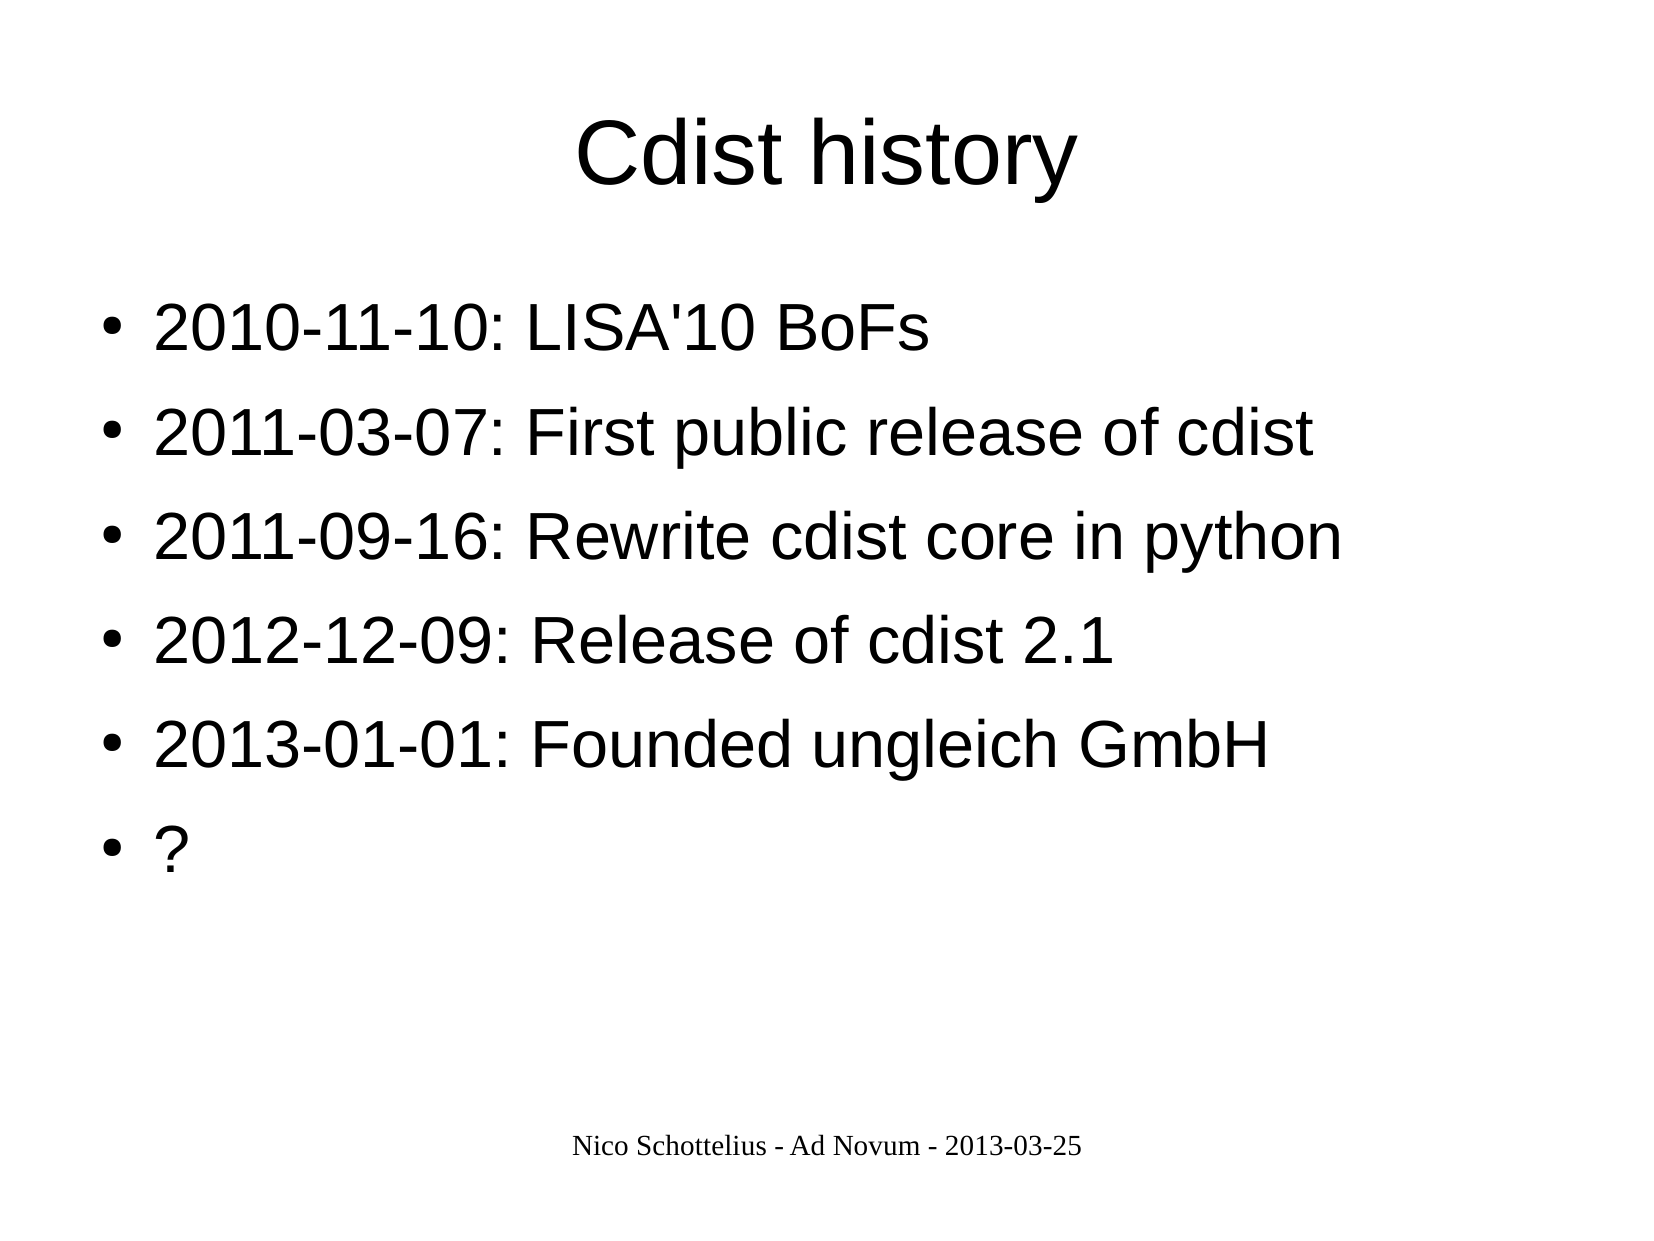

# Cdist history
2010-11-10: LISA'10 BoFs
2011-03-07: First public release of cdist
2011-09-16: Rewrite cdist core in python
2012-12-09: Release of cdist 2.1
2013-01-01: Founded ungleich GmbH
?
Nico Schottelius - Ad Novum - 2013-03-25